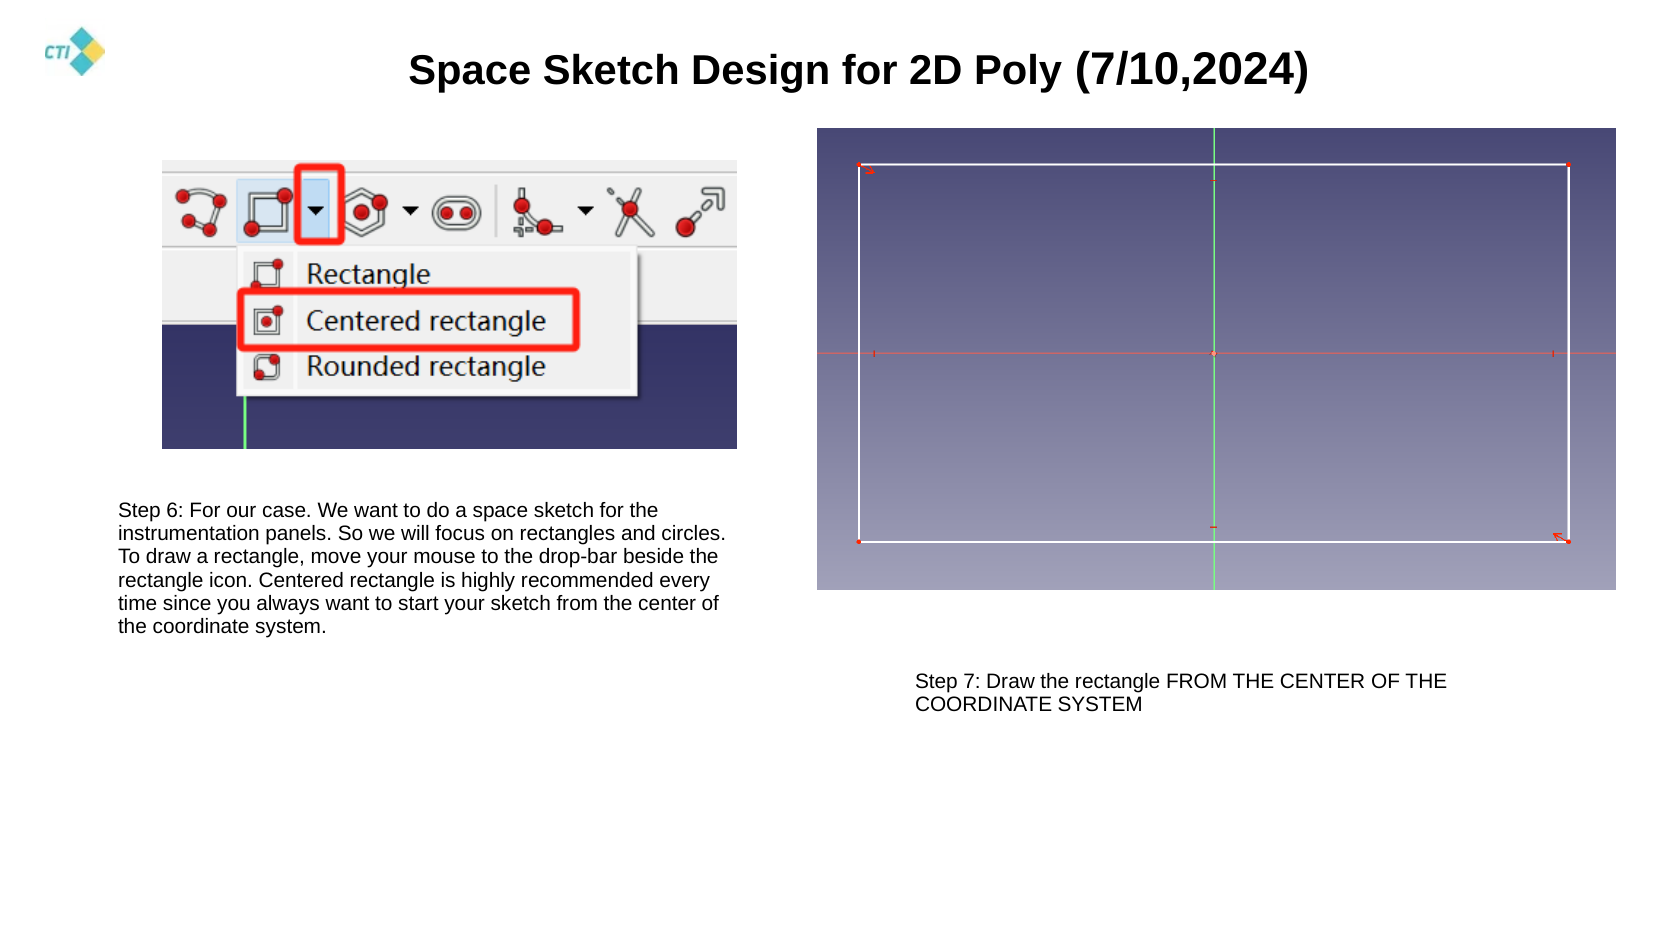

# Space Sketch Design for 2D Poly (7/10,2024)
New
New
Step 6: For our case. We want to do a space sketch for the instrumentation panels. So we will focus on rectangles and circles. To draw a rectangle, move your mouse to the drop-bar beside the rectangle icon. Centered rectangle is highly recommended every time since you always want to start your sketch from the center of the coordinate system.
Step 7: Draw the rectangle FROM THE CENTER OF THE COORDINATE SYSTEM